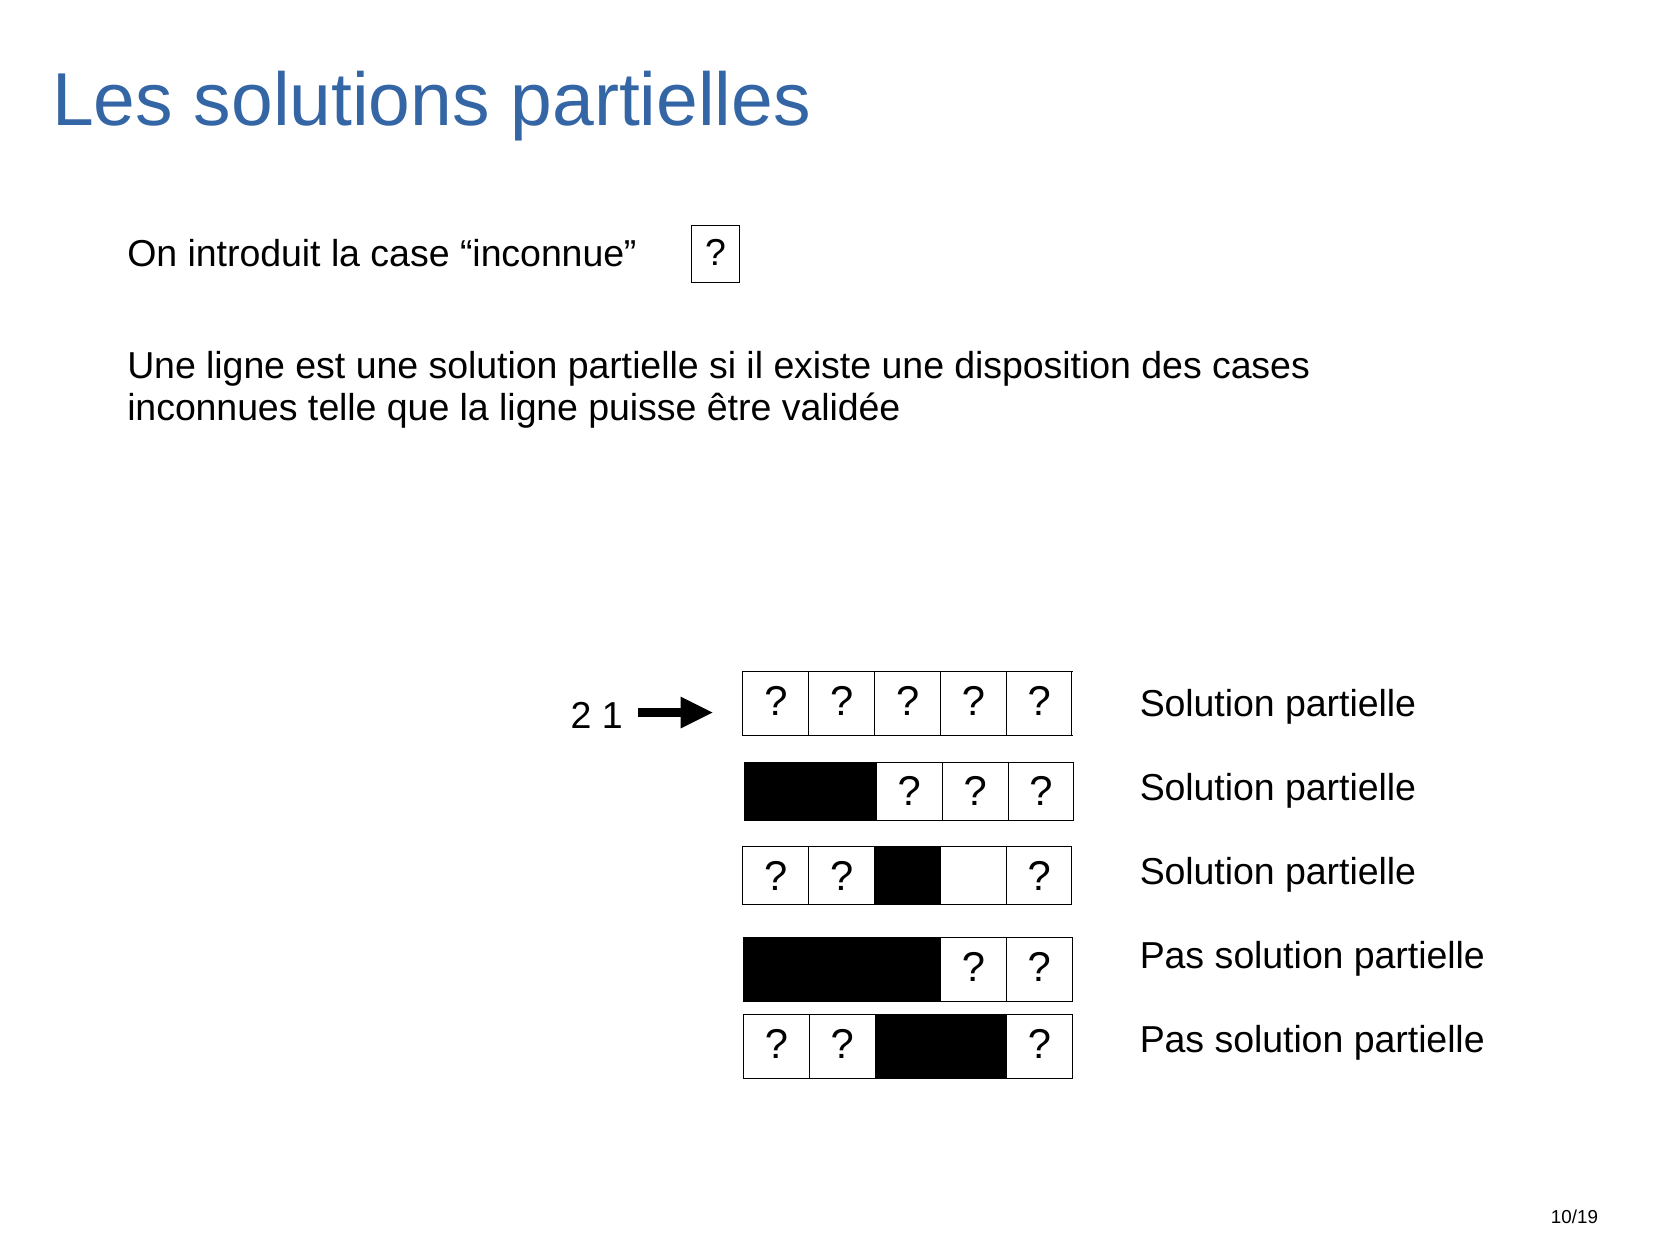

Les solutions partielles
On introduit la case “inconnue”
| ? |
| --- |
Une ligne est une solution partielle si il existe une disposition des cases inconnues telle que la ligne puisse être validée
| ? | ? | ? | ? | ? |
| --- | --- | --- | --- | --- |
Solution partielle
Solution partielle
Solution partielle
Pas solution partielle
Pas solution partielle
2 1
| | | ? | ? | ? |
| --- | --- | --- | --- | --- |
| ? | ? | | | ? |
| --- | --- | --- | --- | --- |
| ? | ? | ? | ? | ? |
| --- | --- | --- | --- | --- |
| ? | ? | ? | ? | ? |
| --- | --- | --- | --- | --- |
10/19